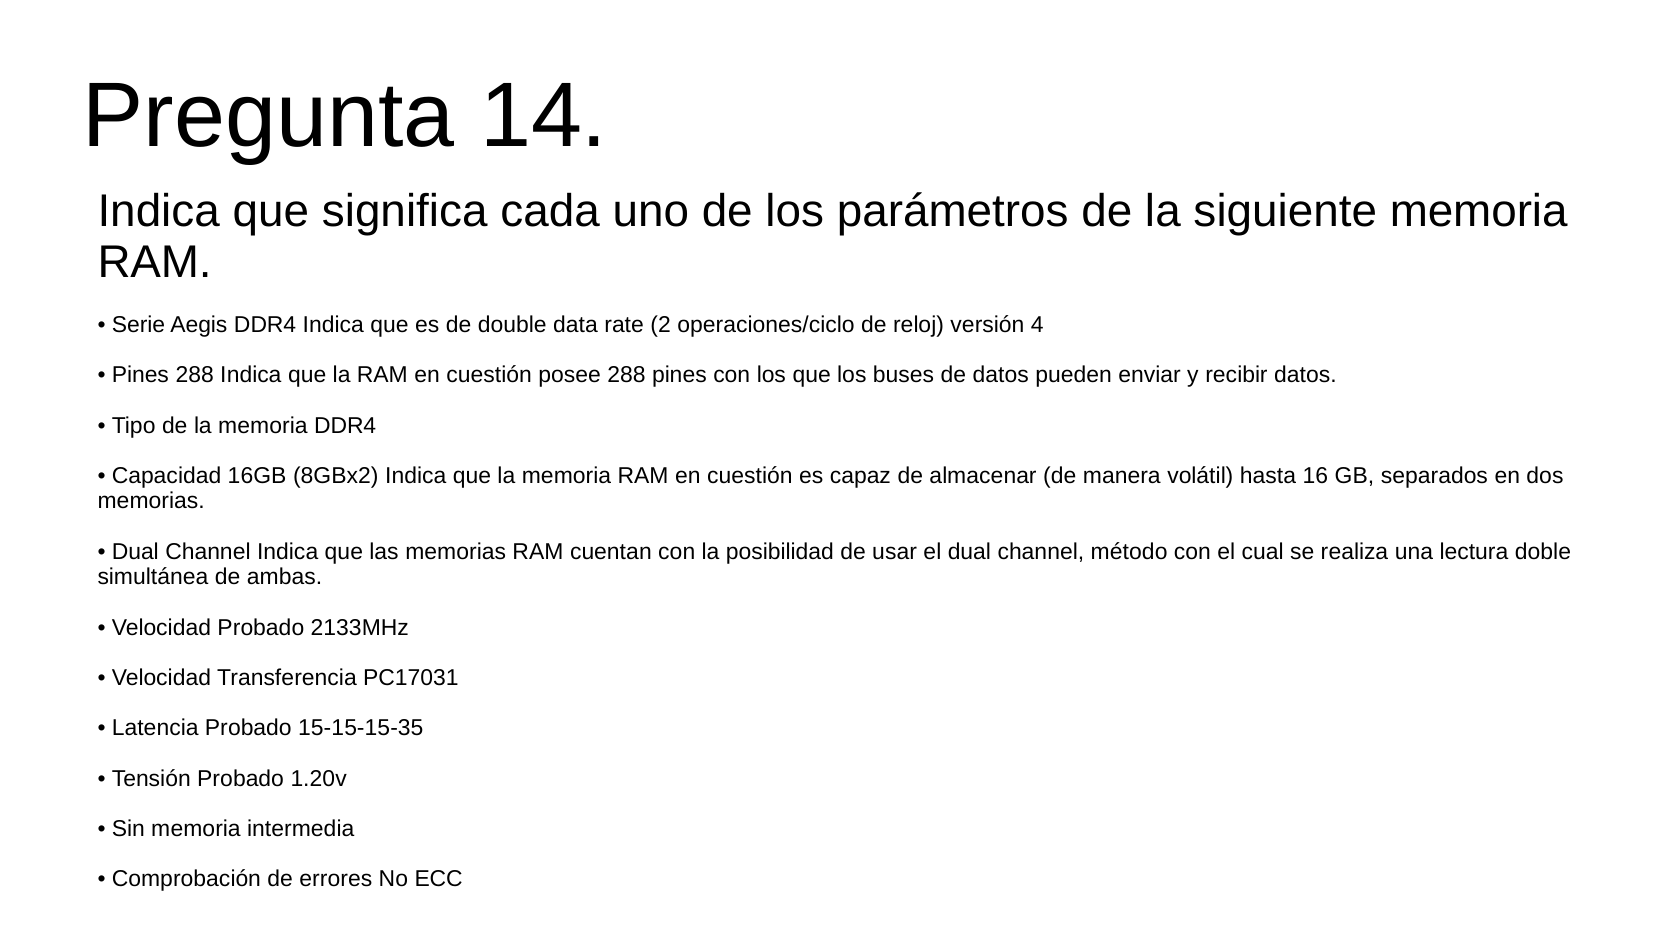

# Pregunta 14.
Indica que significa cada uno de los parámetros de la siguiente memoria RAM.
• Serie Aegis DDR4 Indica que es de double data rate (2 operaciones/ciclo de reloj) versión 4
• Pines 288 Indica que la RAM en cuestión posee 288 pines con los que los buses de datos pueden enviar y recibir datos.
• Tipo de la memoria DDR4
• Capacidad 16GB (8GBx2) Indica que la memoria RAM en cuestión es capaz de almacenar (de manera volátil) hasta 16 GB, separados en dos memorias.
• Dual Channel Indica que las memorias RAM cuentan con la posibilidad de usar el dual channel, método con el cual se realiza una lectura doble simultánea de ambas.
• Velocidad Probado 2133MHz
• Velocidad Transferencia PC17031
• Latencia Probado 15-15-15-35
• Tensión Probado 1.20v
• Sin memoria intermedia
• Comprobación de errores No ECC